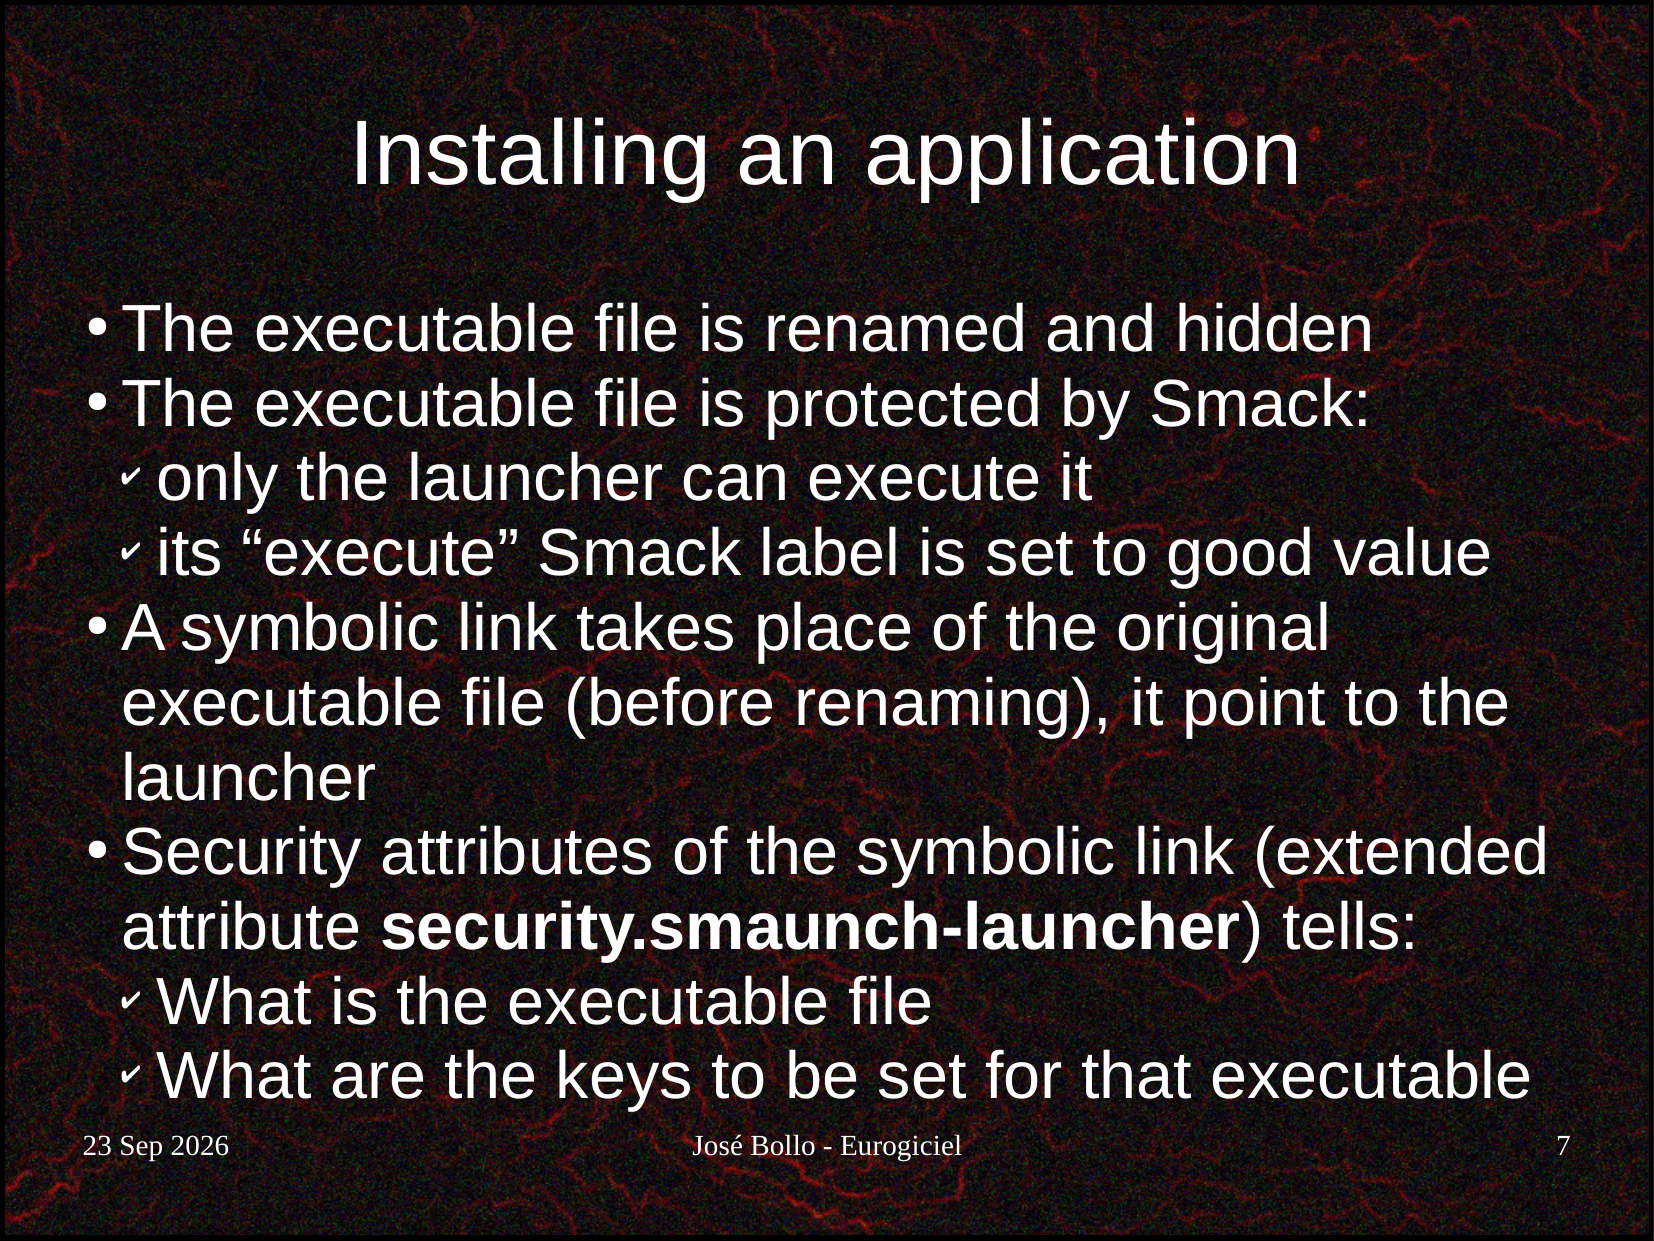

# Installing an application
The executable file is renamed and hidden
The executable file is protected by Smack:
only the launcher can execute it
its “execute” Smack label is set to good value
A symbolic link takes place of the original executable file (before renaming), it point to the launcher
Security attributes of the symbolic link (extended attribute security.smaunch-launcher) tells:
What is the executable file
What are the keys to be set for that executable
José Bollo - Eurogiciel
7